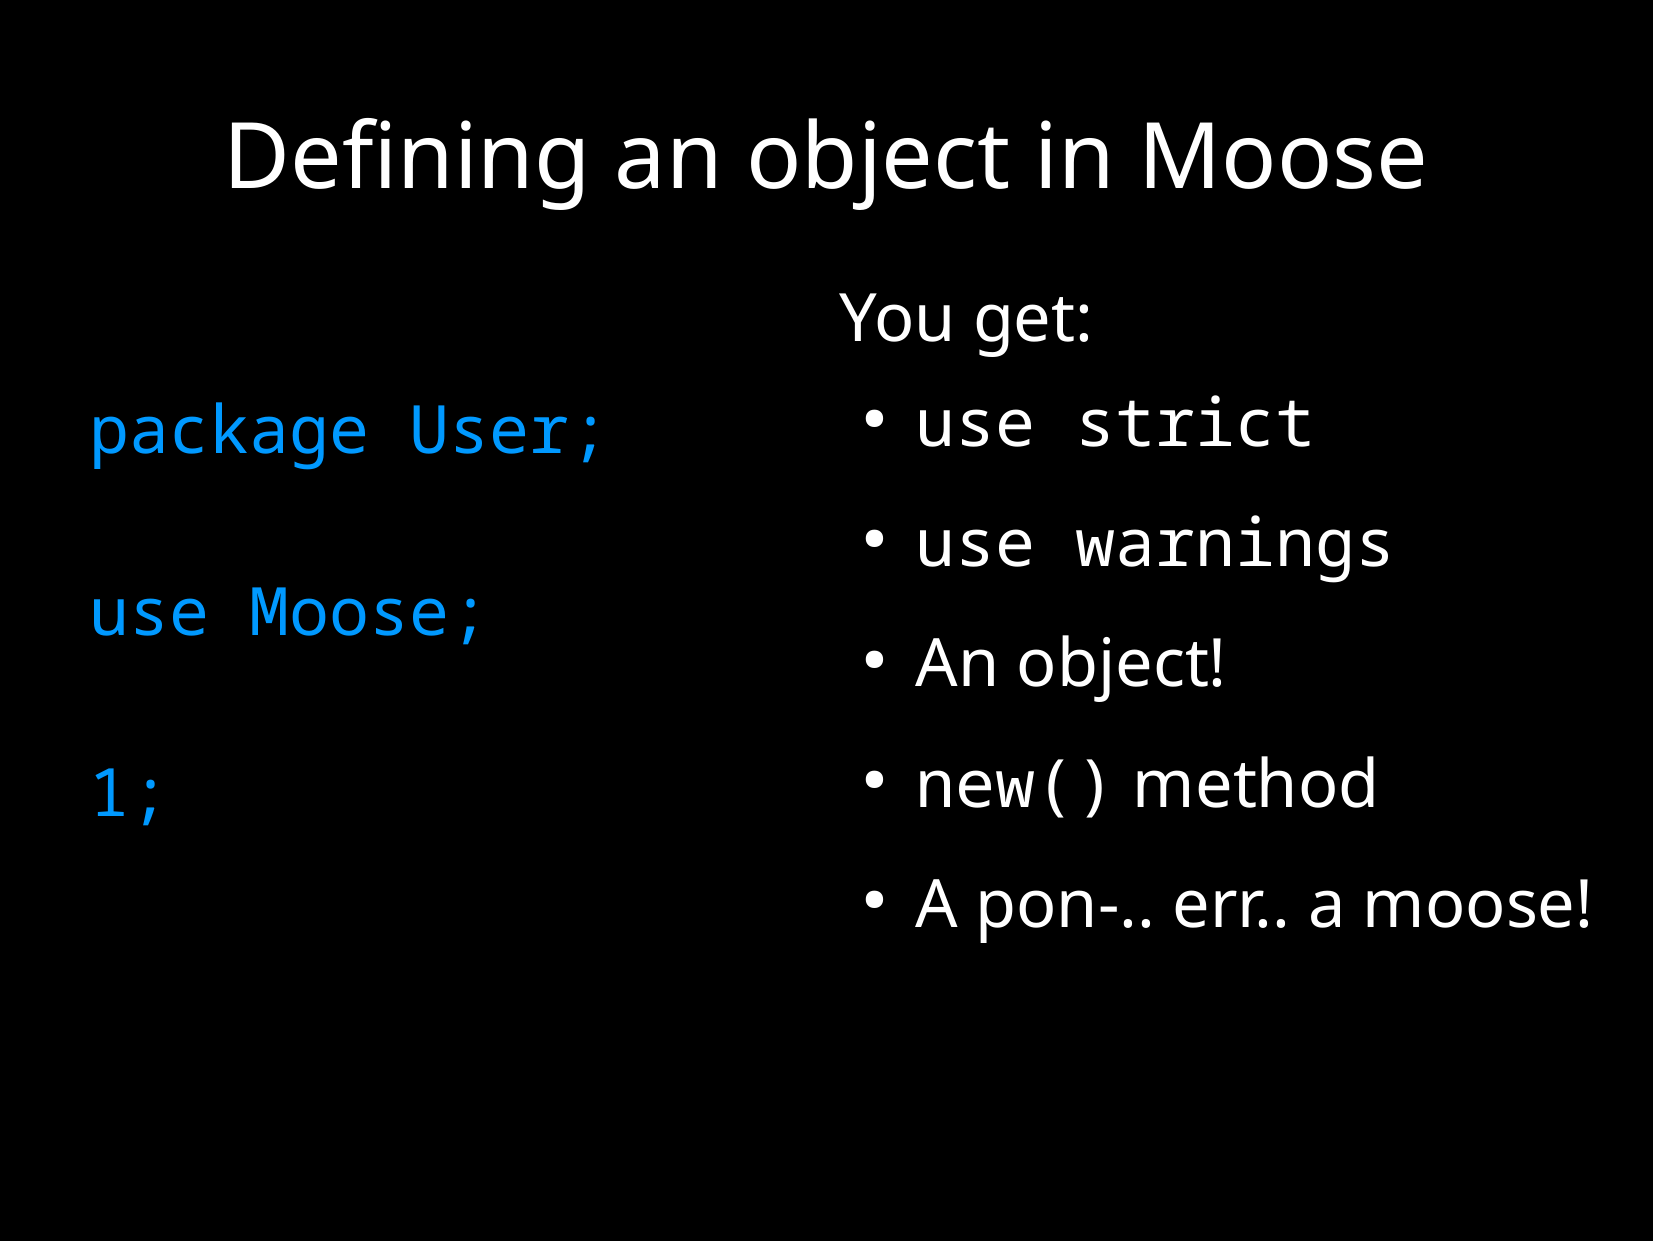

# Defining an object in Moose
You get:
package User;
use Moose;
1;
use strict
use warnings
An object!
new() method
A pon-.. err.. a moose!